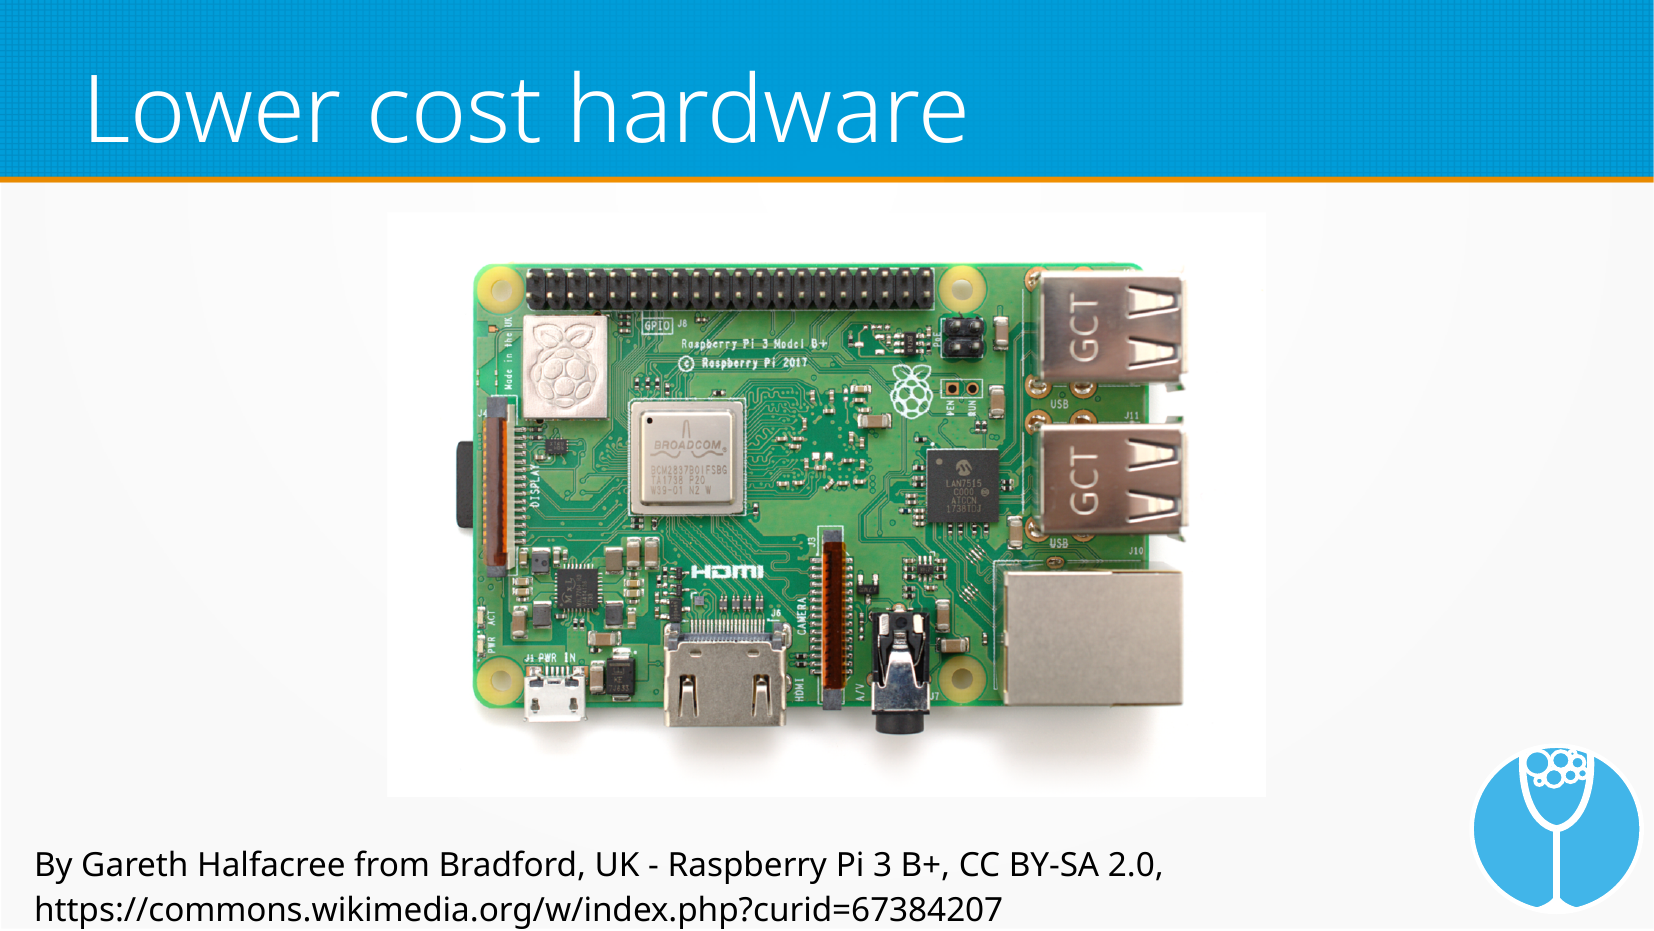

# Lower cost hardware
By Gareth Halfacree from Bradford, UK - Raspberry Pi 3 B+, CC BY-SA 2.0, https://commons.wikimedia.org/w/index.php?curid=67384207